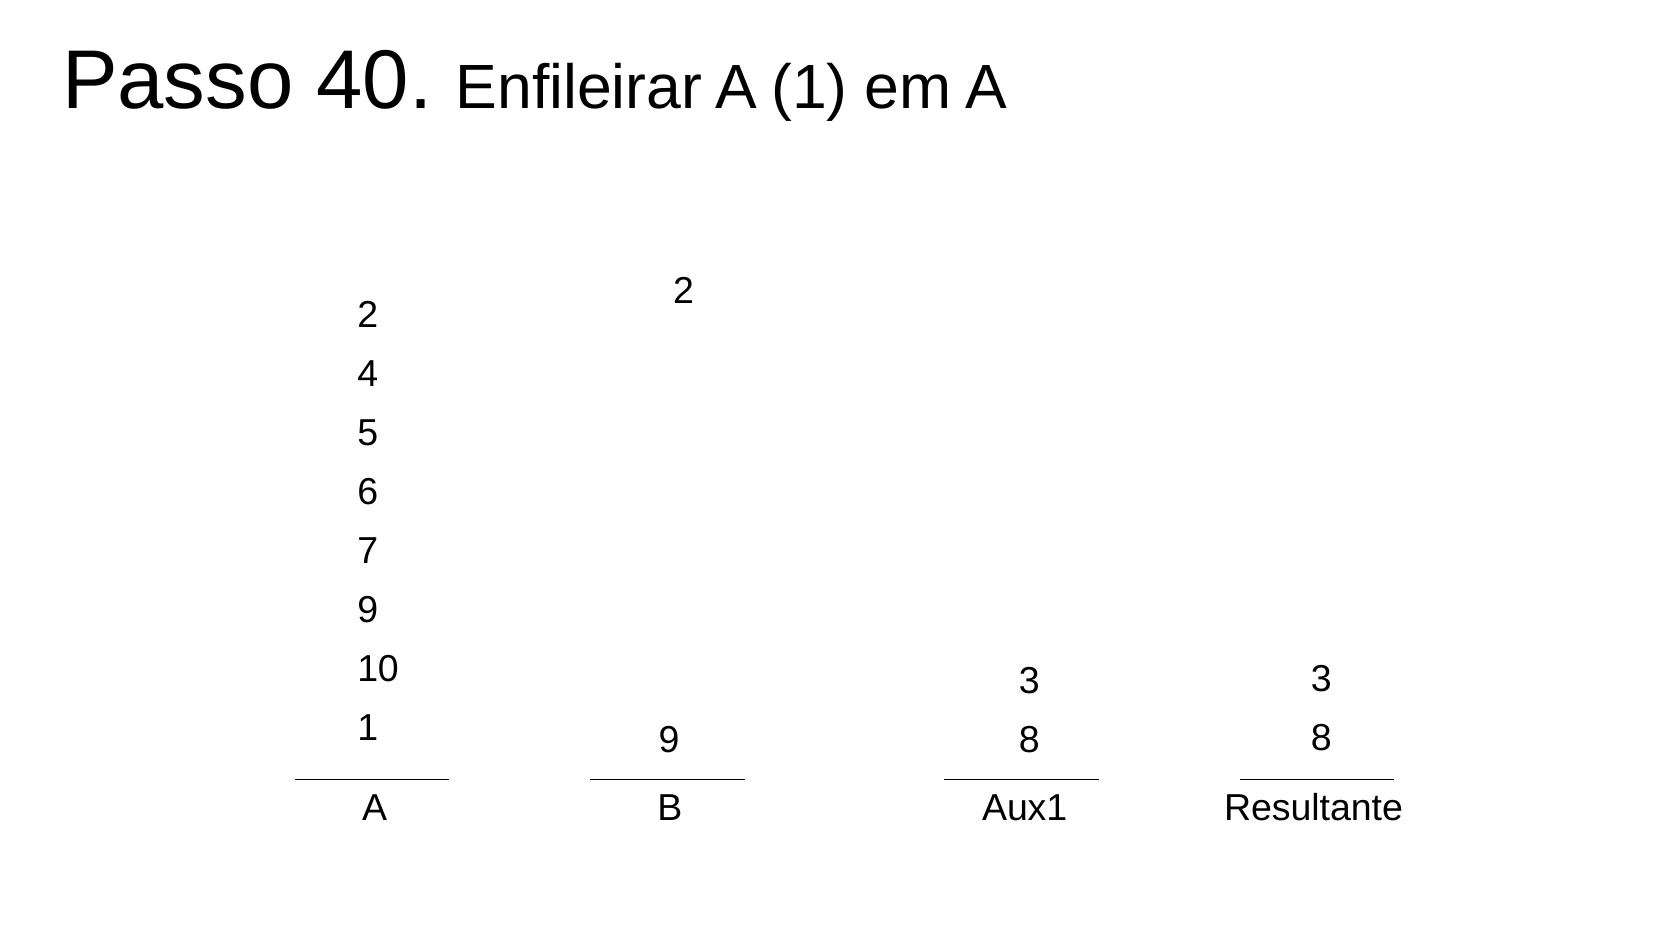

Passo 40. Enfileirar A (1) em A
2
2
4
5
6
7
9
10
3
3
1
8
9
8
A
B
Aux1
Resultante